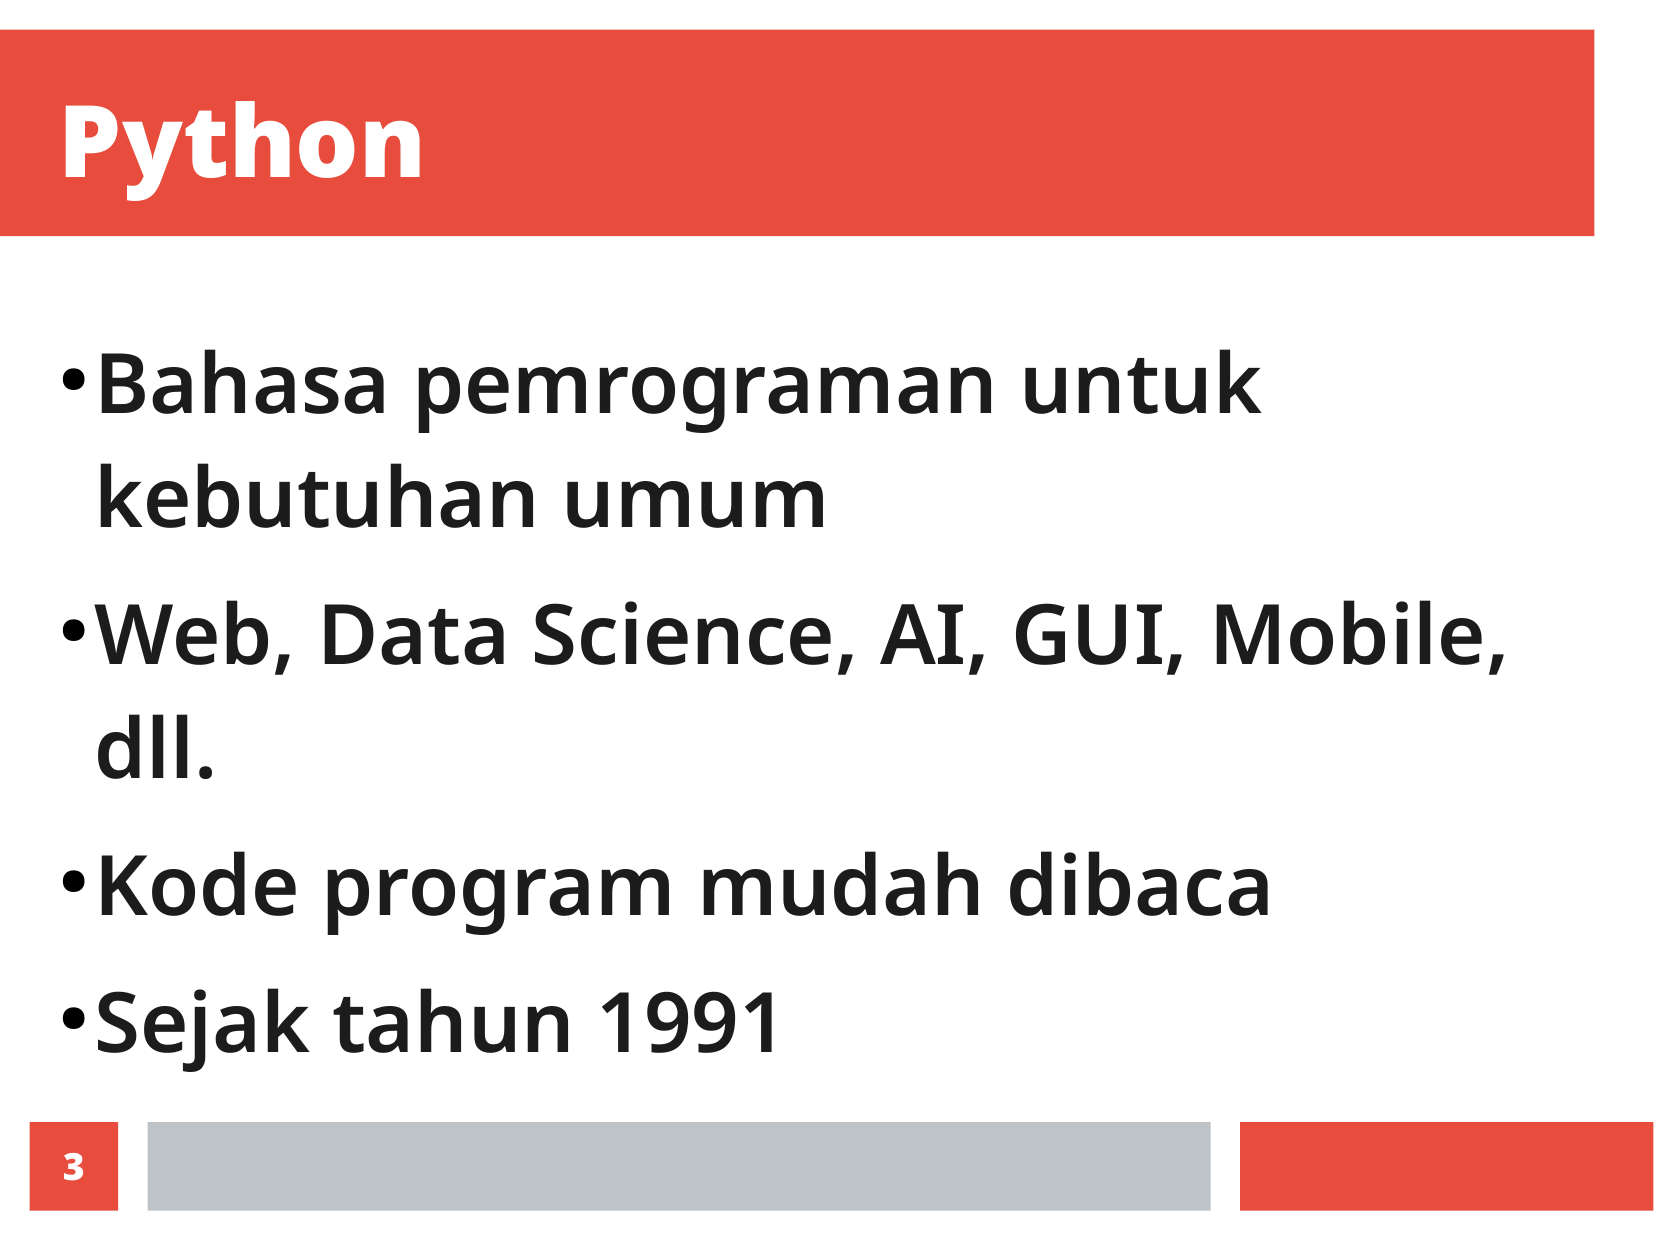

# Python
Bahasa pemrograman untuk kebutuhan umum
Web, Data Science, AI, GUI, Mobile, dll.
Kode program mudah dibaca
Sejak tahun 1991
3